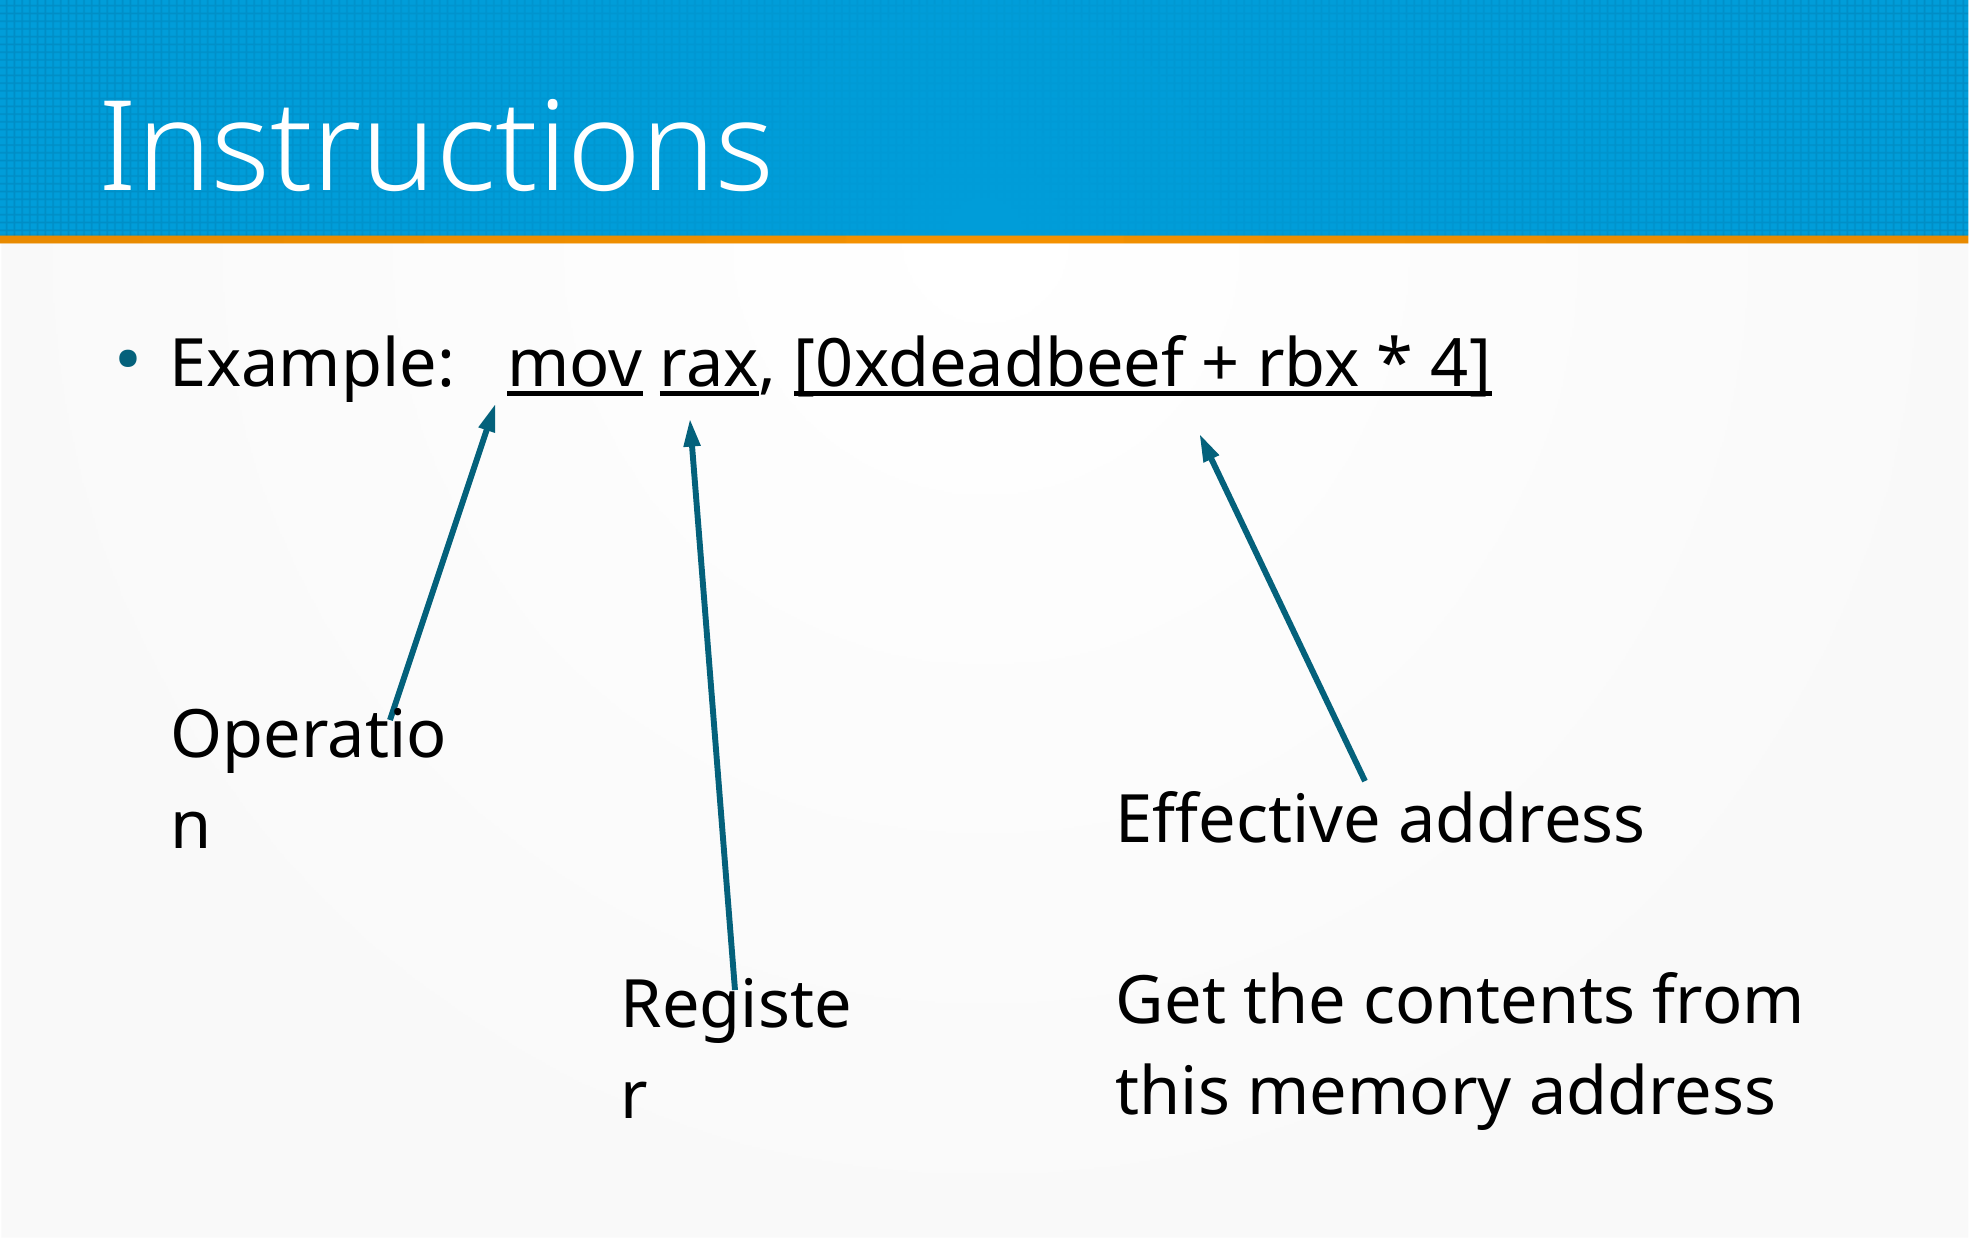

# Instructions
Example: mov rax, [0xdeadbeef + rbx * 4]
Operation
Effective address
Get the contents from this memory address
Register